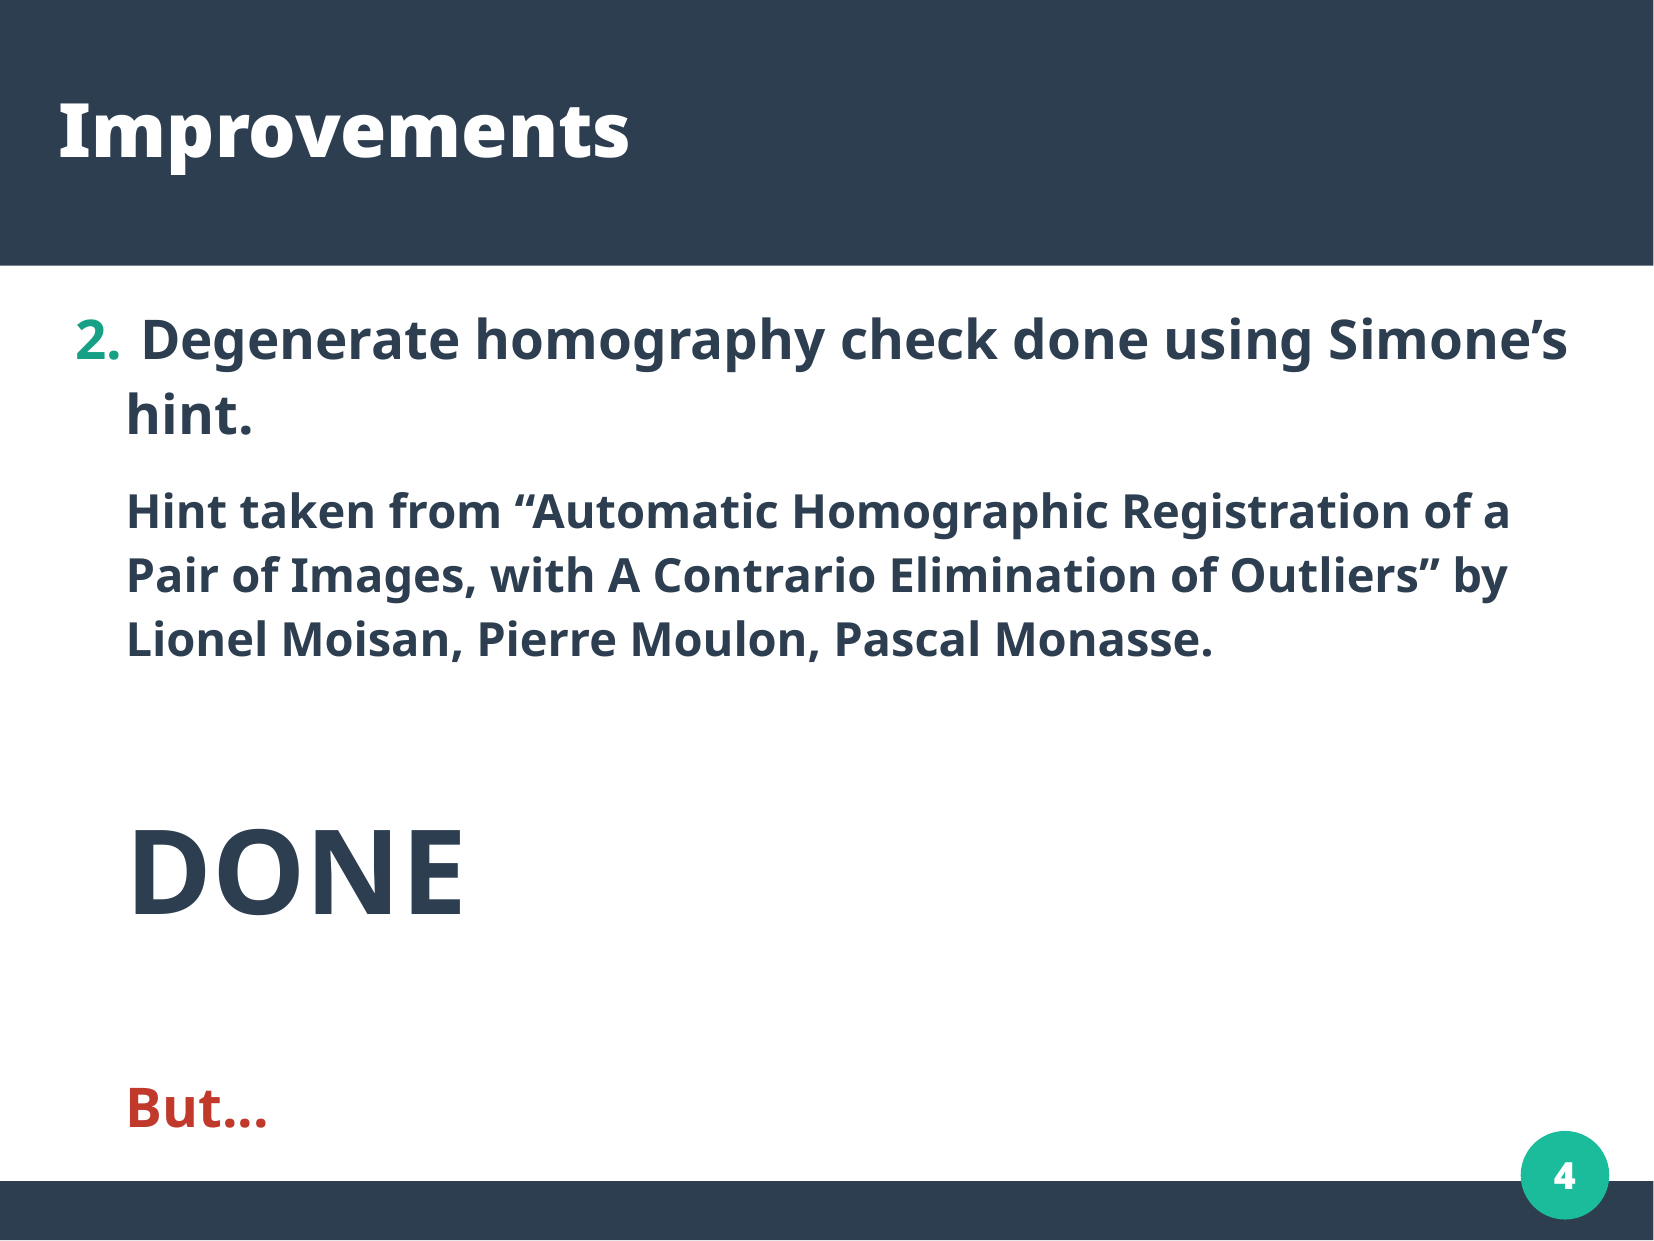

# Improvements
 Degenerate homography check done using Simone’s hint.
Hint taken from “Automatic Homographic Registration of a Pair of Images, with A Contrario Elimination of Outliers” by Lionel Moisan, Pierre Moulon, Pascal Monasse.
DONE
But...
4